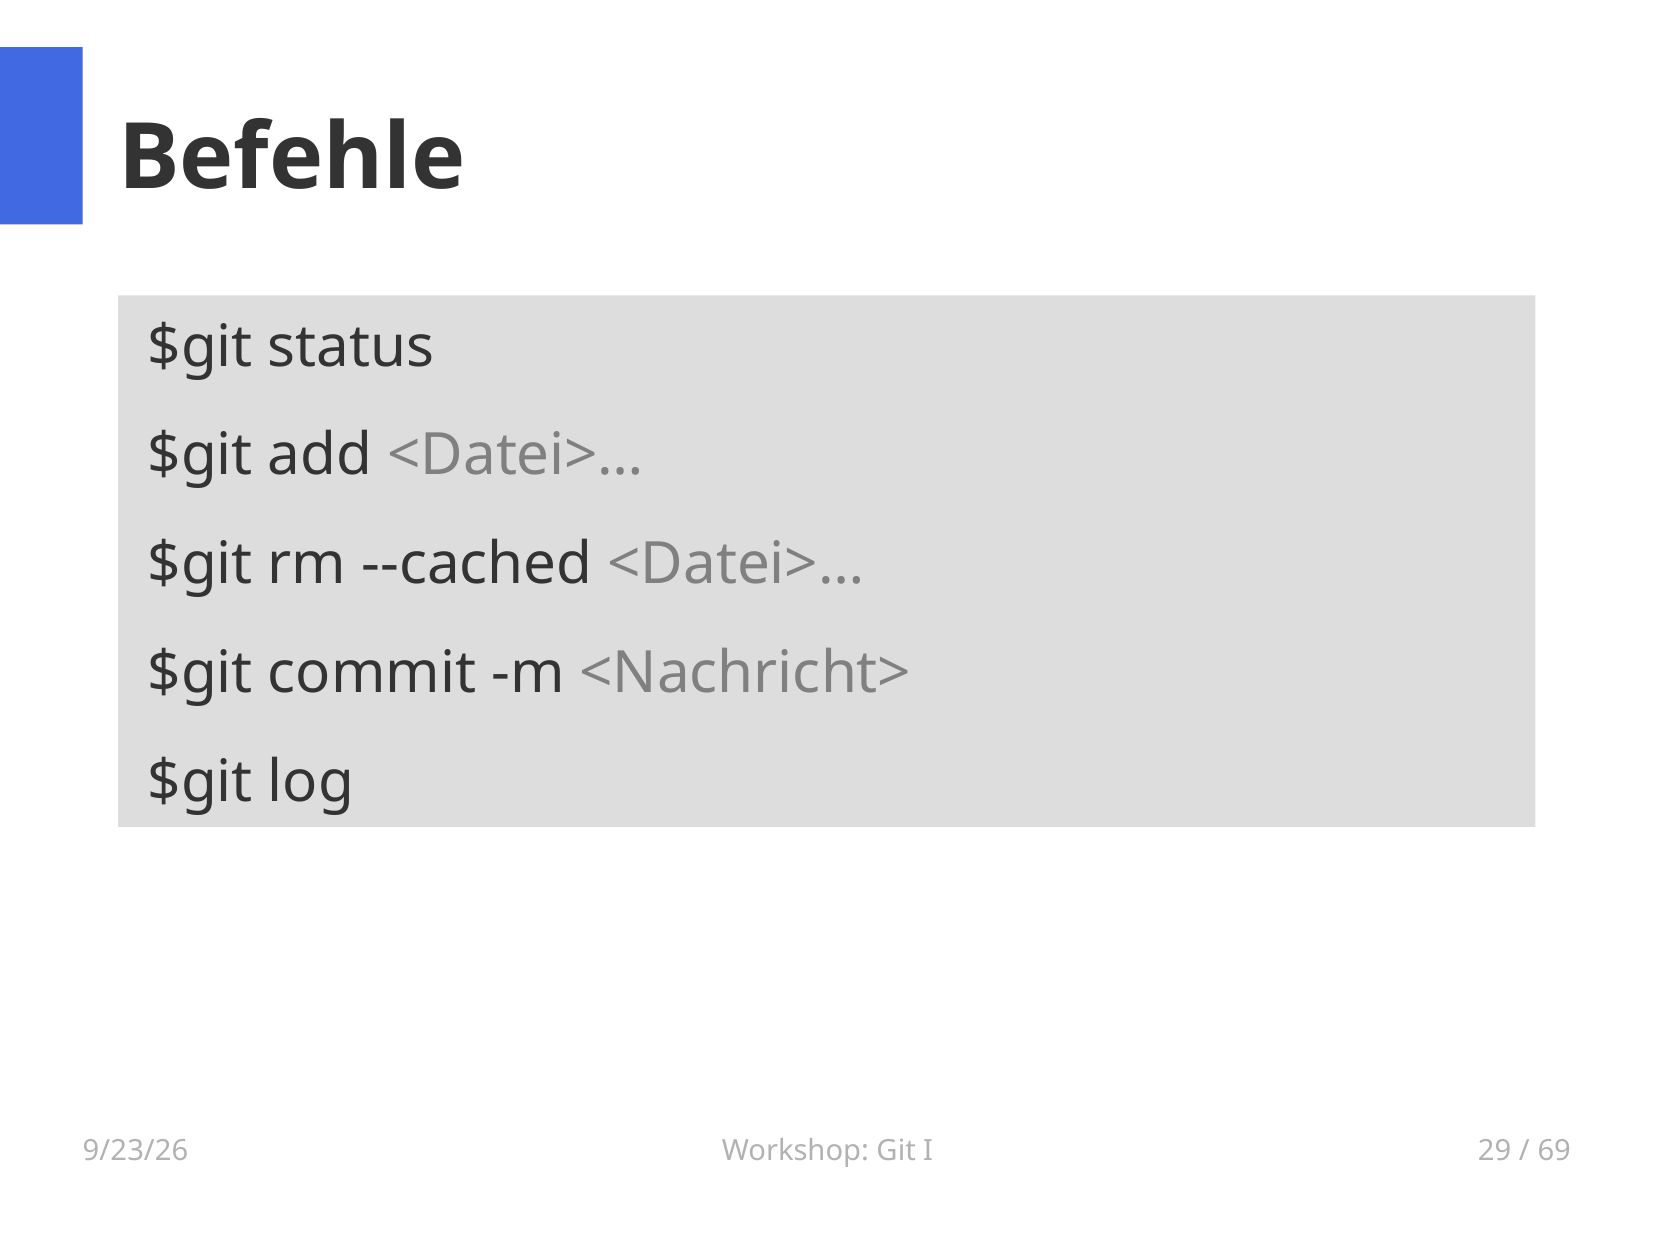

# Befehle
$git status
$git add <Datei>…
$git rm --cached <Datei>…
$git commit -m <Nachricht>
$git log